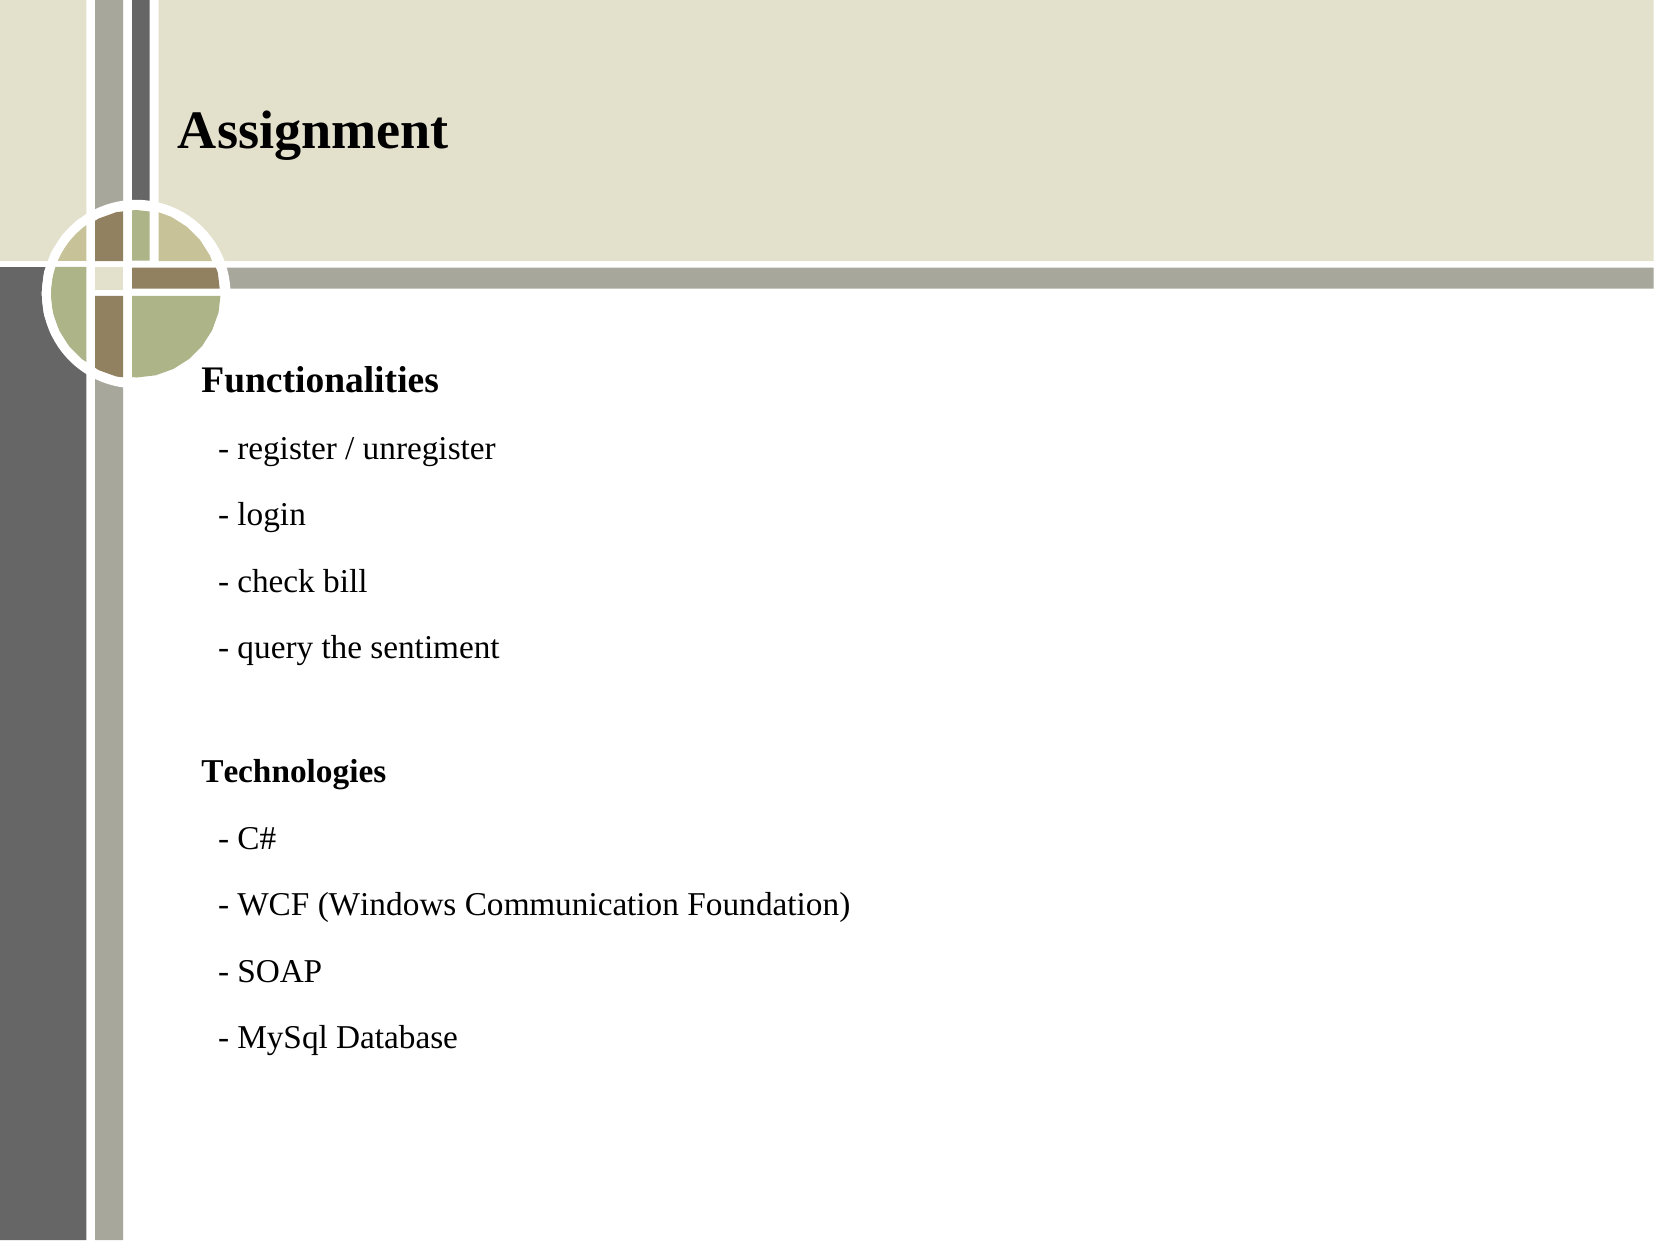

# Assignment
Functionalities
 - register / unregister
 - login
 - check bill
 - query the sentiment
Technologies
 - C#
 - WCF (Windows Communication Foundation)
 - SOAP
 - MySql Database